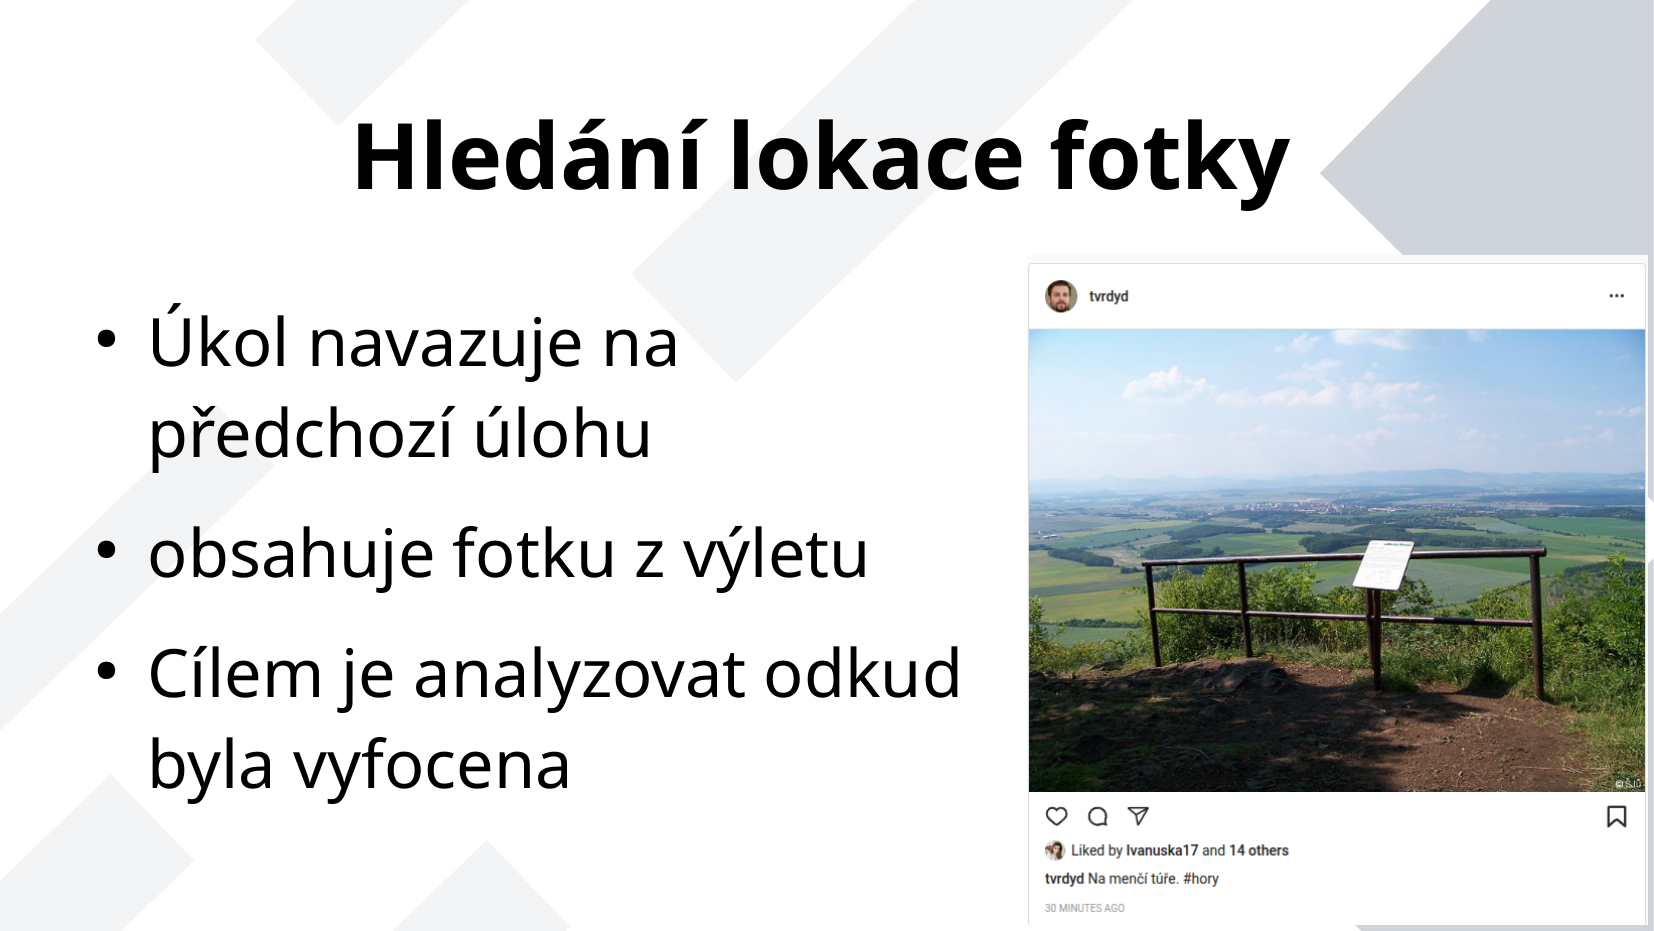

# Hledání lokace fotky
Úkol navazuje na předchozí úlohu
obsahuje fotku z výletu
Cílem je analyzovat odkud byla vyfocena